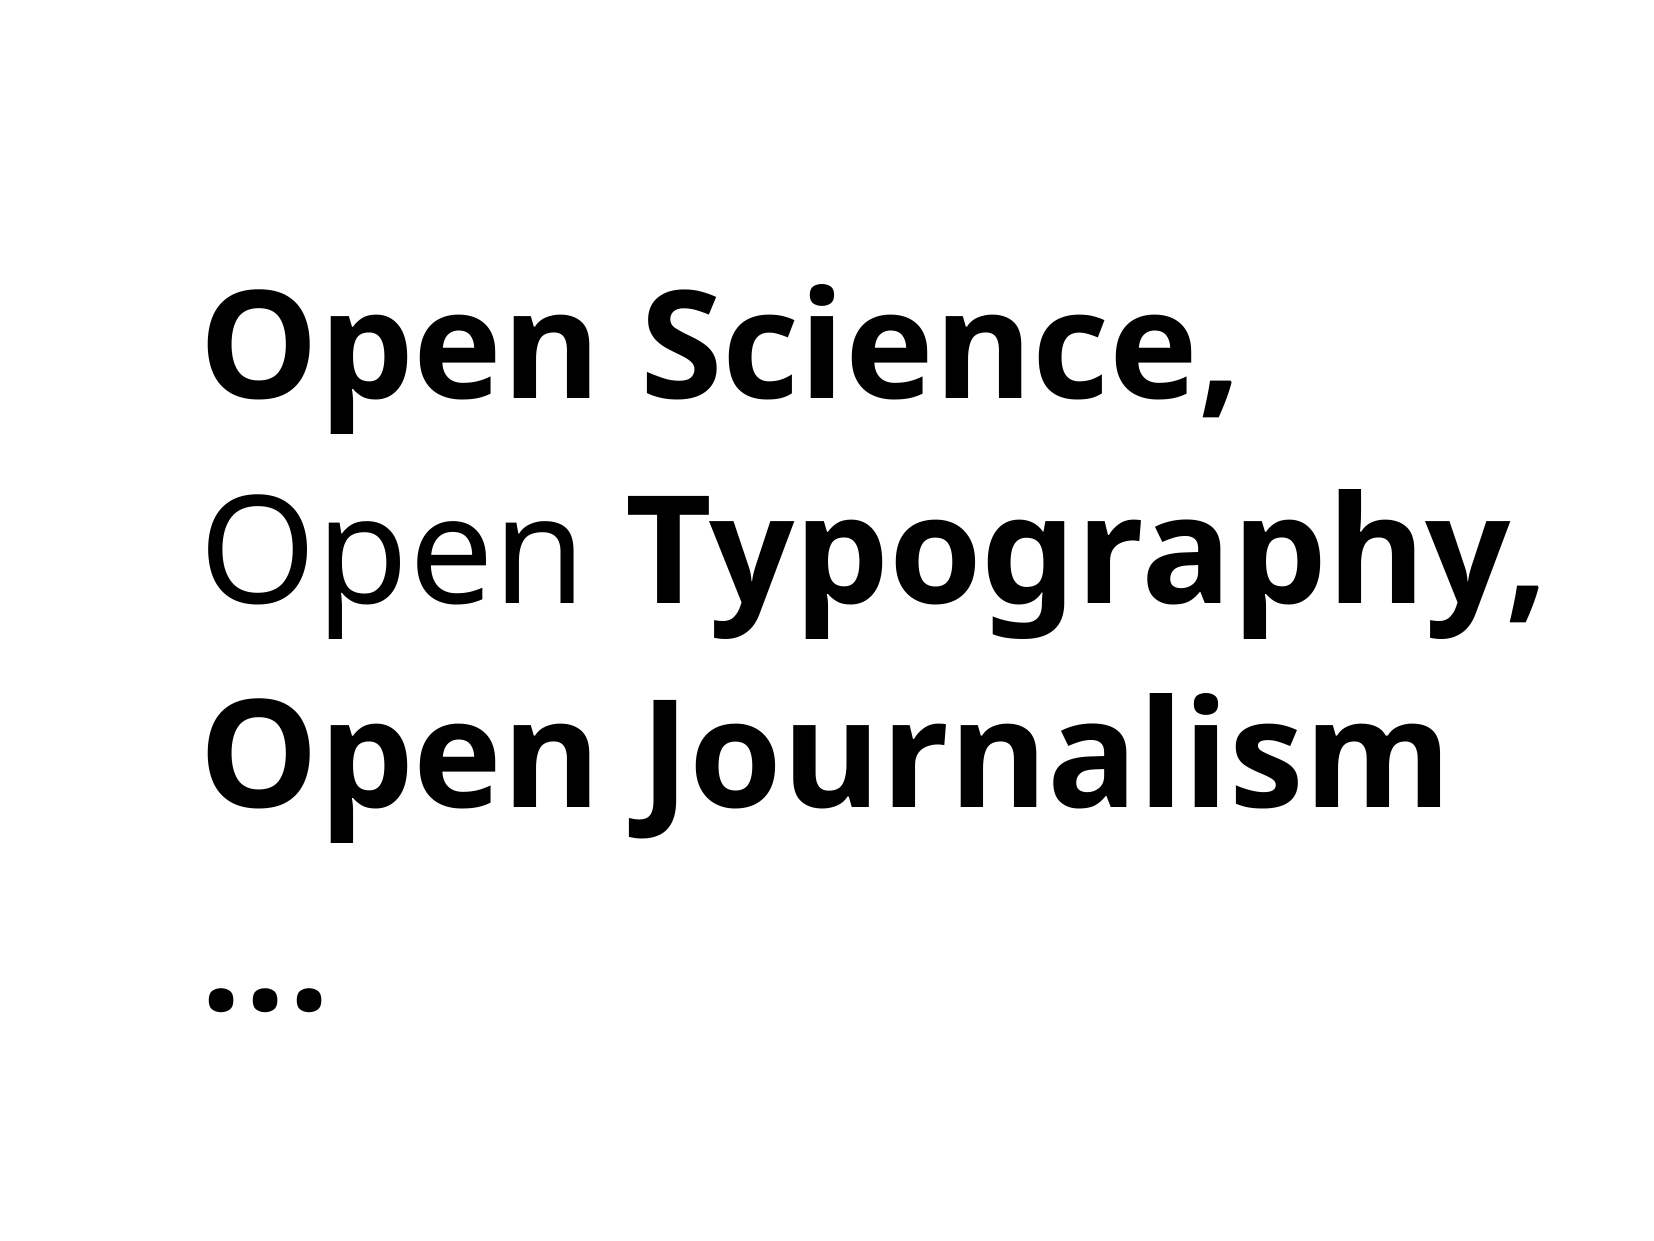

Open Science,
Open Typography,
Open Journalism
...